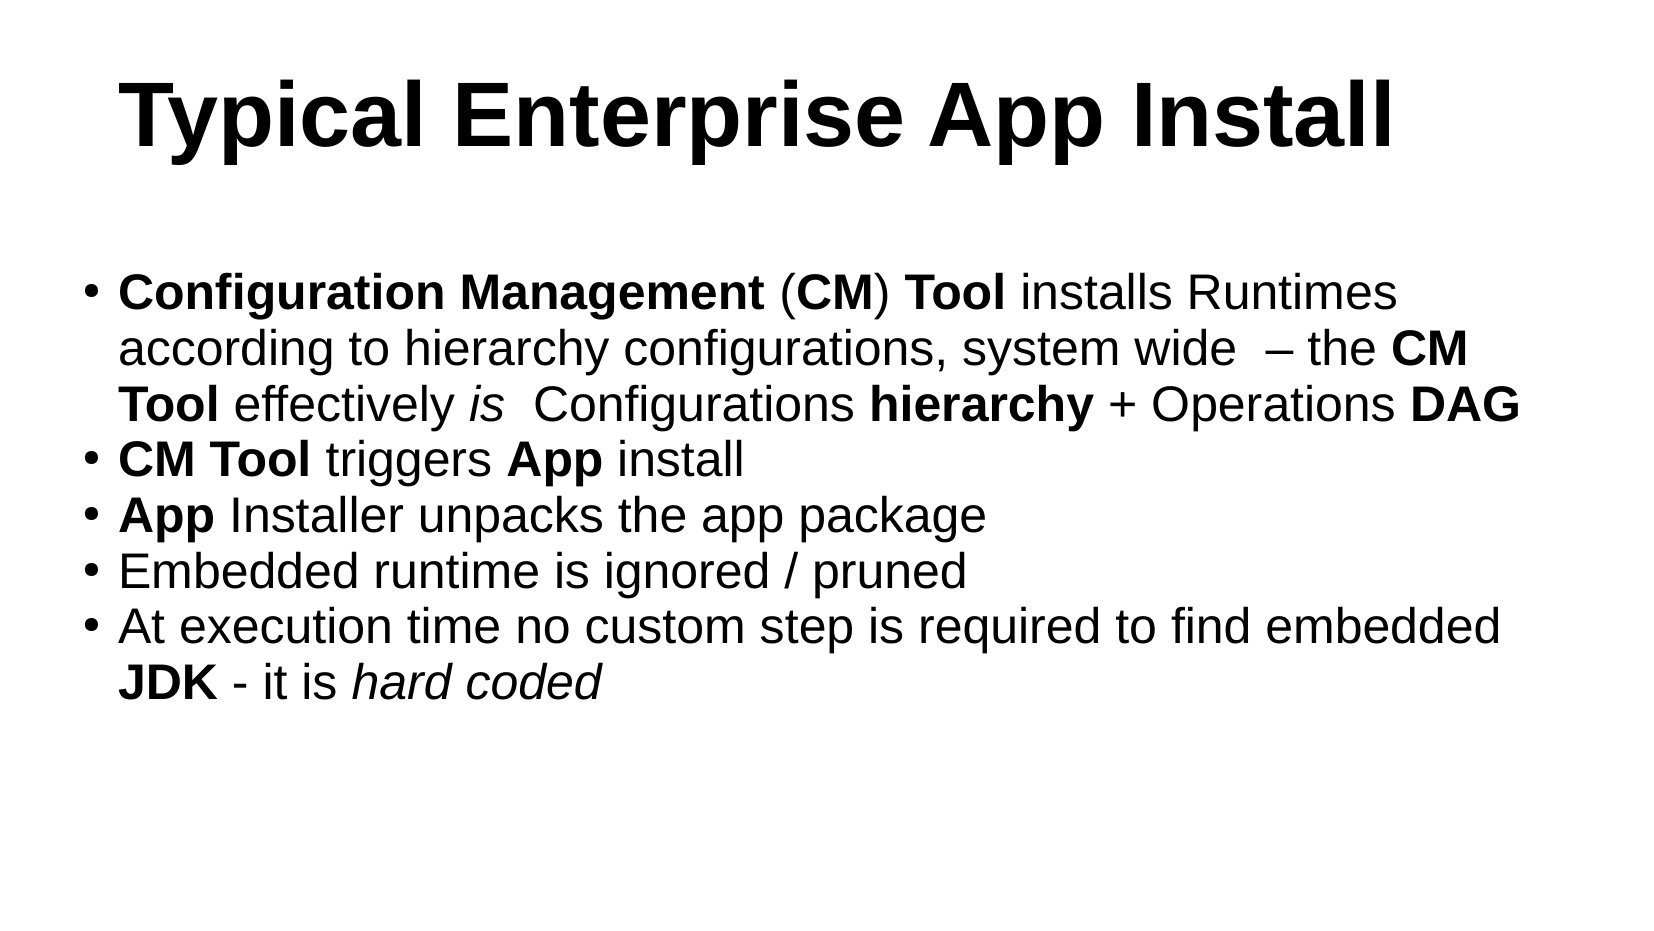

# Typical Enterprise App Install
Configuration Management (CM) Tool installs Runtimes according to hierarchy configurations, system wide – the CM Tool effectively is Configurations hierarchy + Operations DAG
CM Tool triggers App install
App Installer unpacks the app package
Embedded runtime is ignored / pruned
At execution time no custom step is required to find embedded JDK - it is hard coded